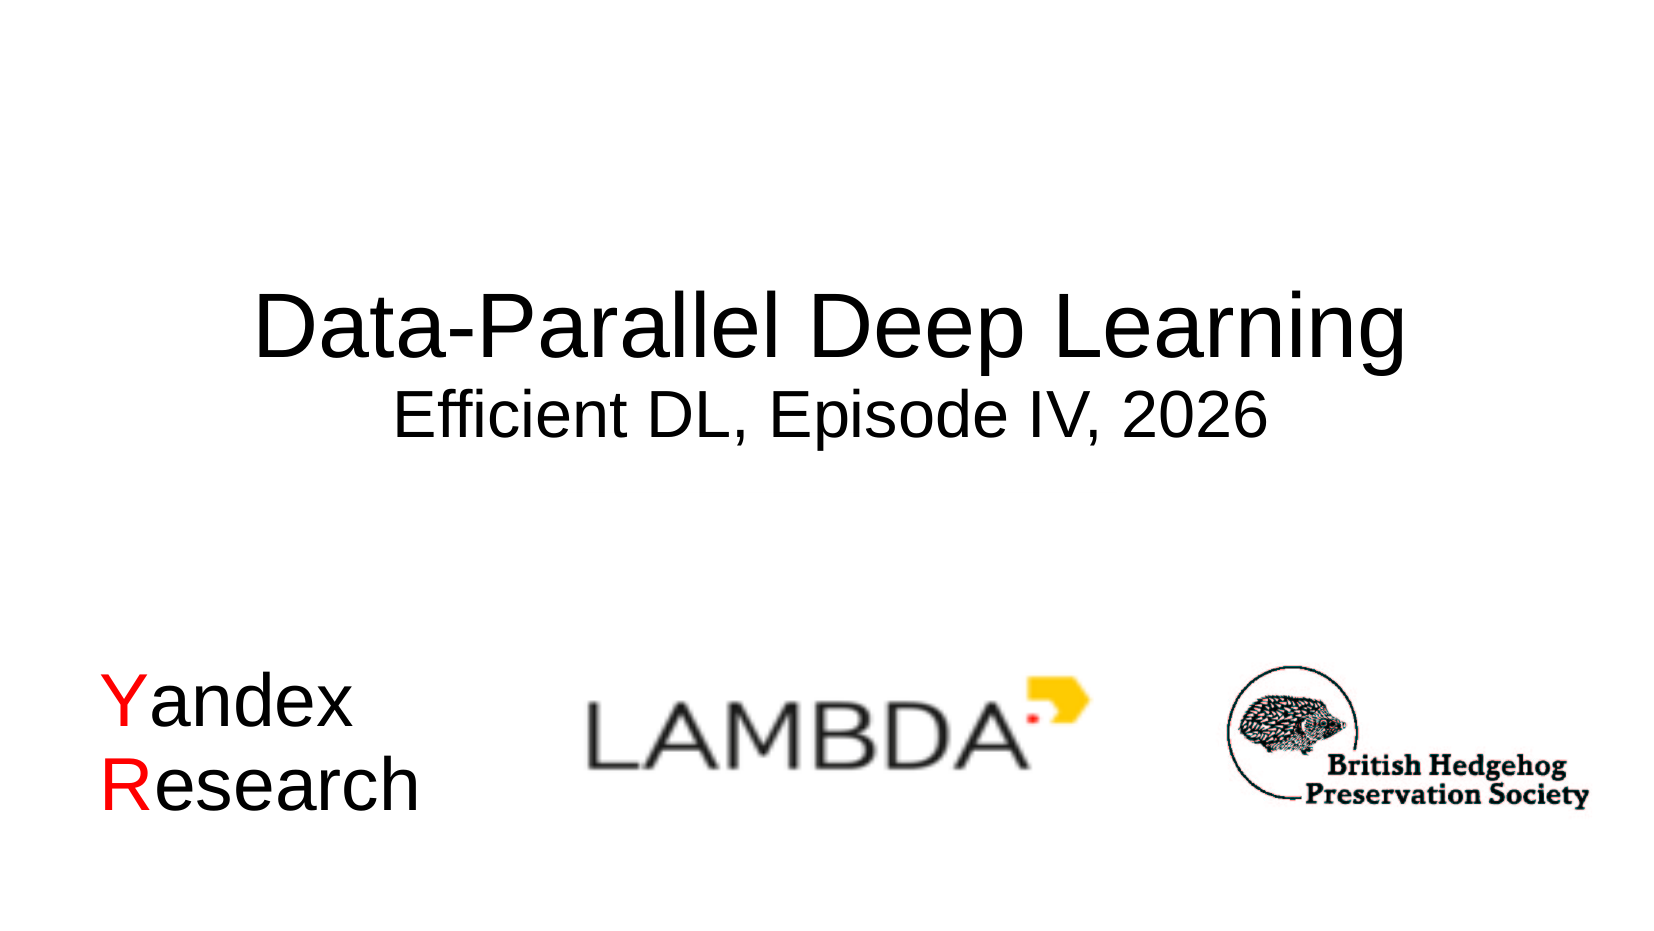

Data-Parallel Deep Learning
Efficient DL, Episode IV, 2026
Yandex
Research